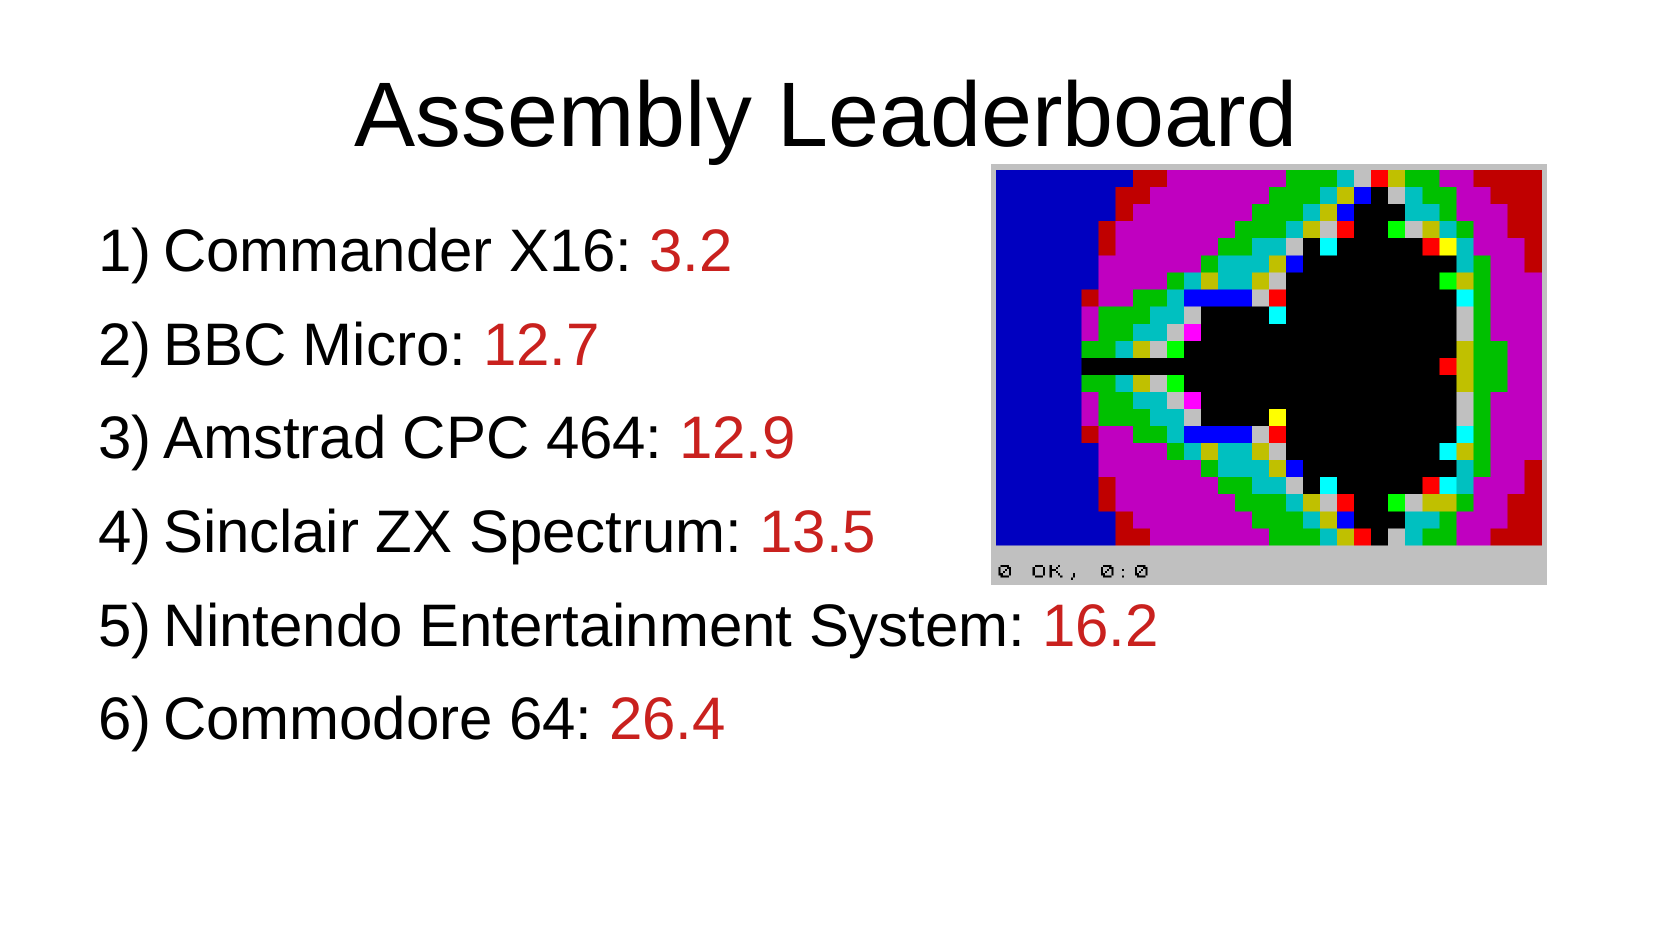

# Assembly Leaderboard
 Commander X16: 3.2
 BBC Micro: 12.7
 Amstrad CPC 464: 12.9
 Sinclair ZX Spectrum: 13.5
 Nintendo Entertainment System: 16.2
 Commodore 64: 26.4